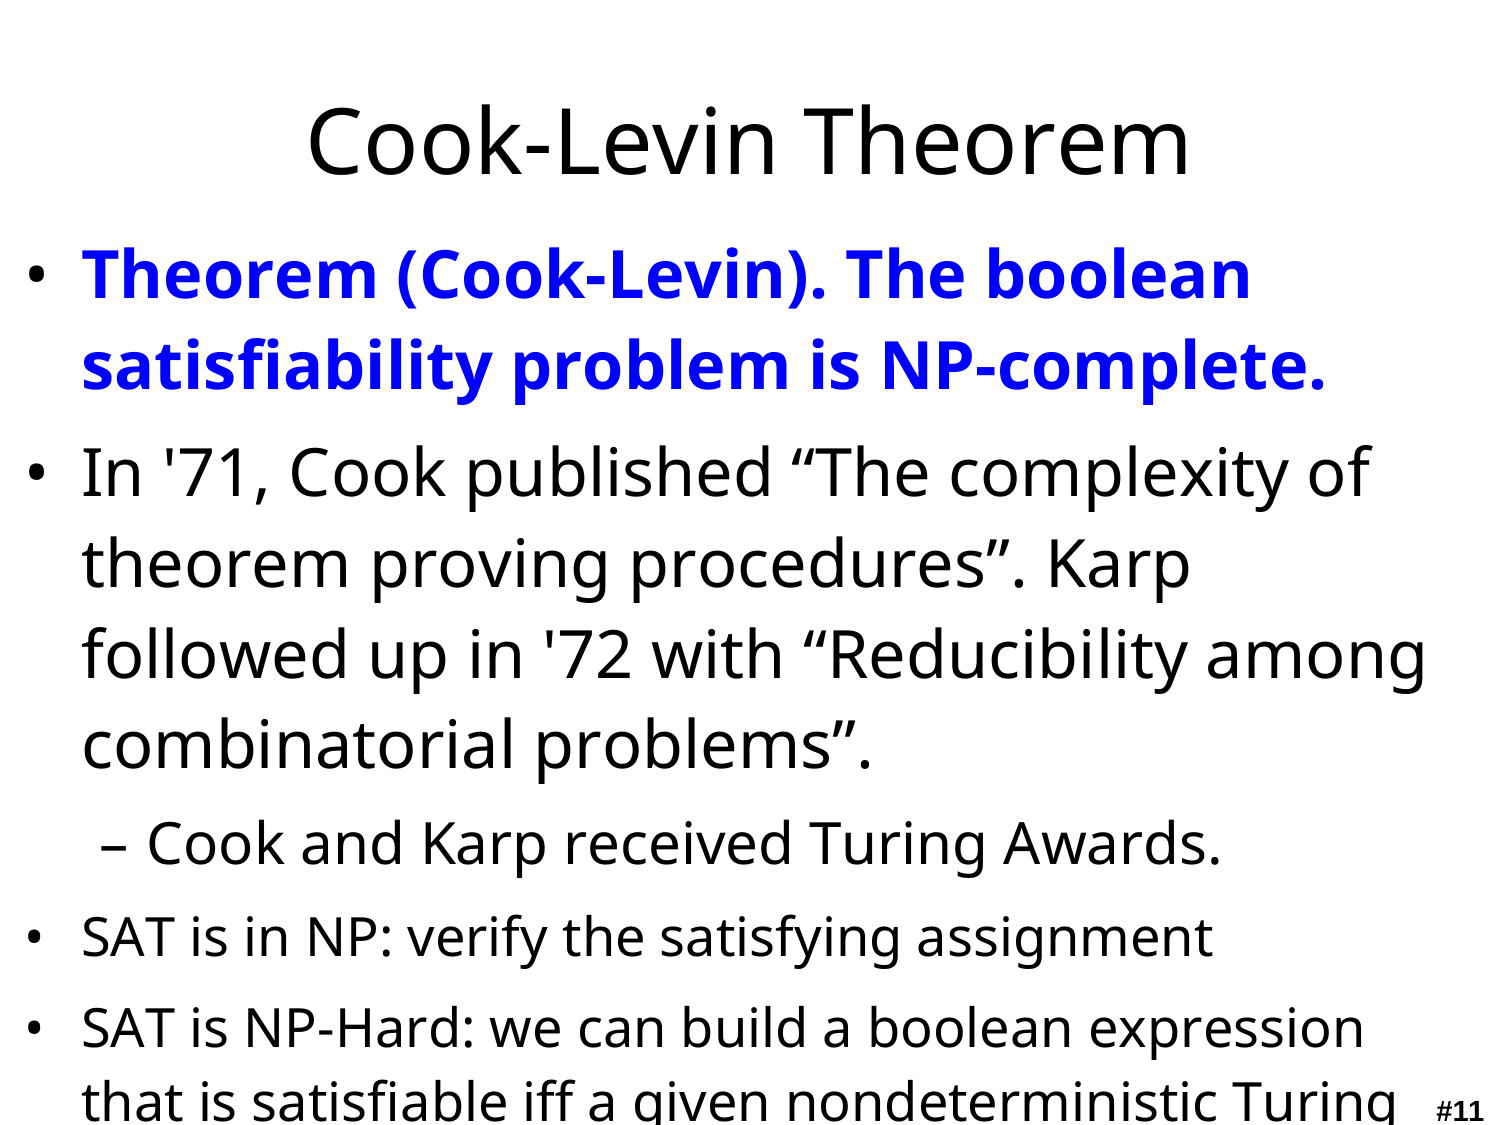

# Cook-Levin Theorem
Theorem (Cook-Levin). The boolean satisfiability problem is NP-complete.
In '71, Cook published “The complexity of theorem proving procedures”. Karp followed up in '72 with “Reducibility among combinatorial problems”.
Cook and Karp received Turing Awards.
SAT is in NP: verify the satisfying assignment
SAT is NP-Hard: we can build a boolean expression that is satisfiable iff a given nondeterministic Turing machine accepts its given input in polynomial time
11